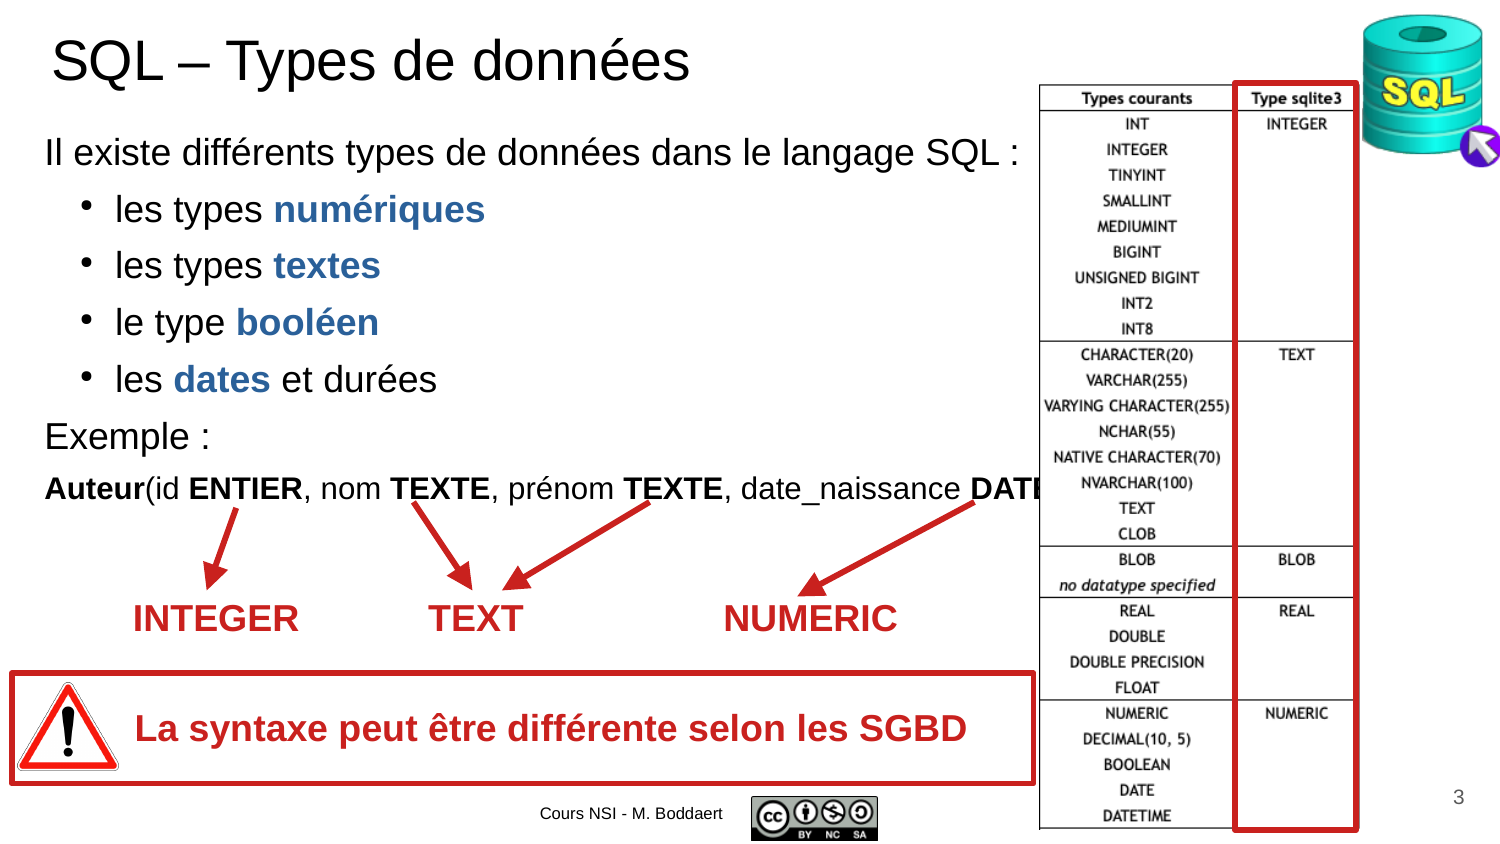

# SQL – Types de données
Il existe différents types de données dans le langage SQL :
les types numériques
les types textes
le type booléen
les dates et durées
Exemple :
Auteur(id ENTIER, nom TEXTE, prénom TEXTE, date_naissance DATE)
INTEGER
TEXT
NUMERIC
 La syntaxe peut être différente selon les SGBD